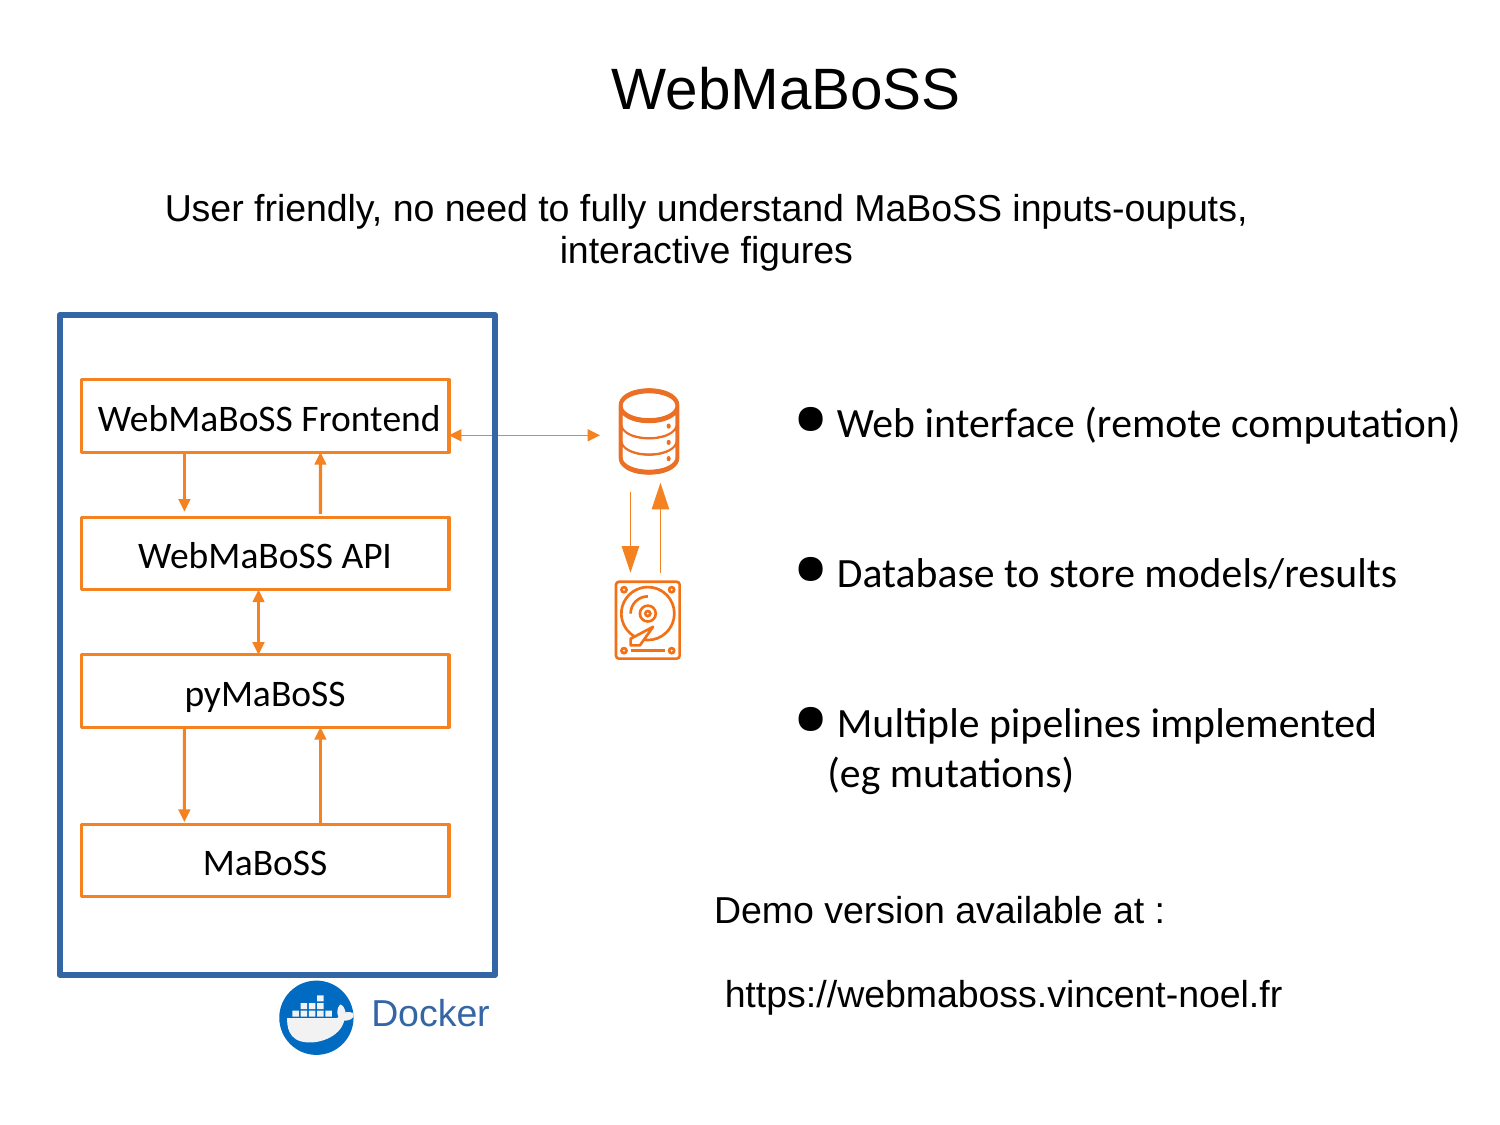

WebMaBoSS
User friendly, no need to fully understand MaBoSS inputs-ouputs,
interactive figures
 Web interface (remote computation)
 Database to store models/results
 Multiple pipelines implemented
(eg mutations)
WebMaBoSS Frontend
WebMaBoSS API
pyMaBoSS
MaBoSS
Demo version available at :
 https://webmaboss.vincent-noel.fr
Docker